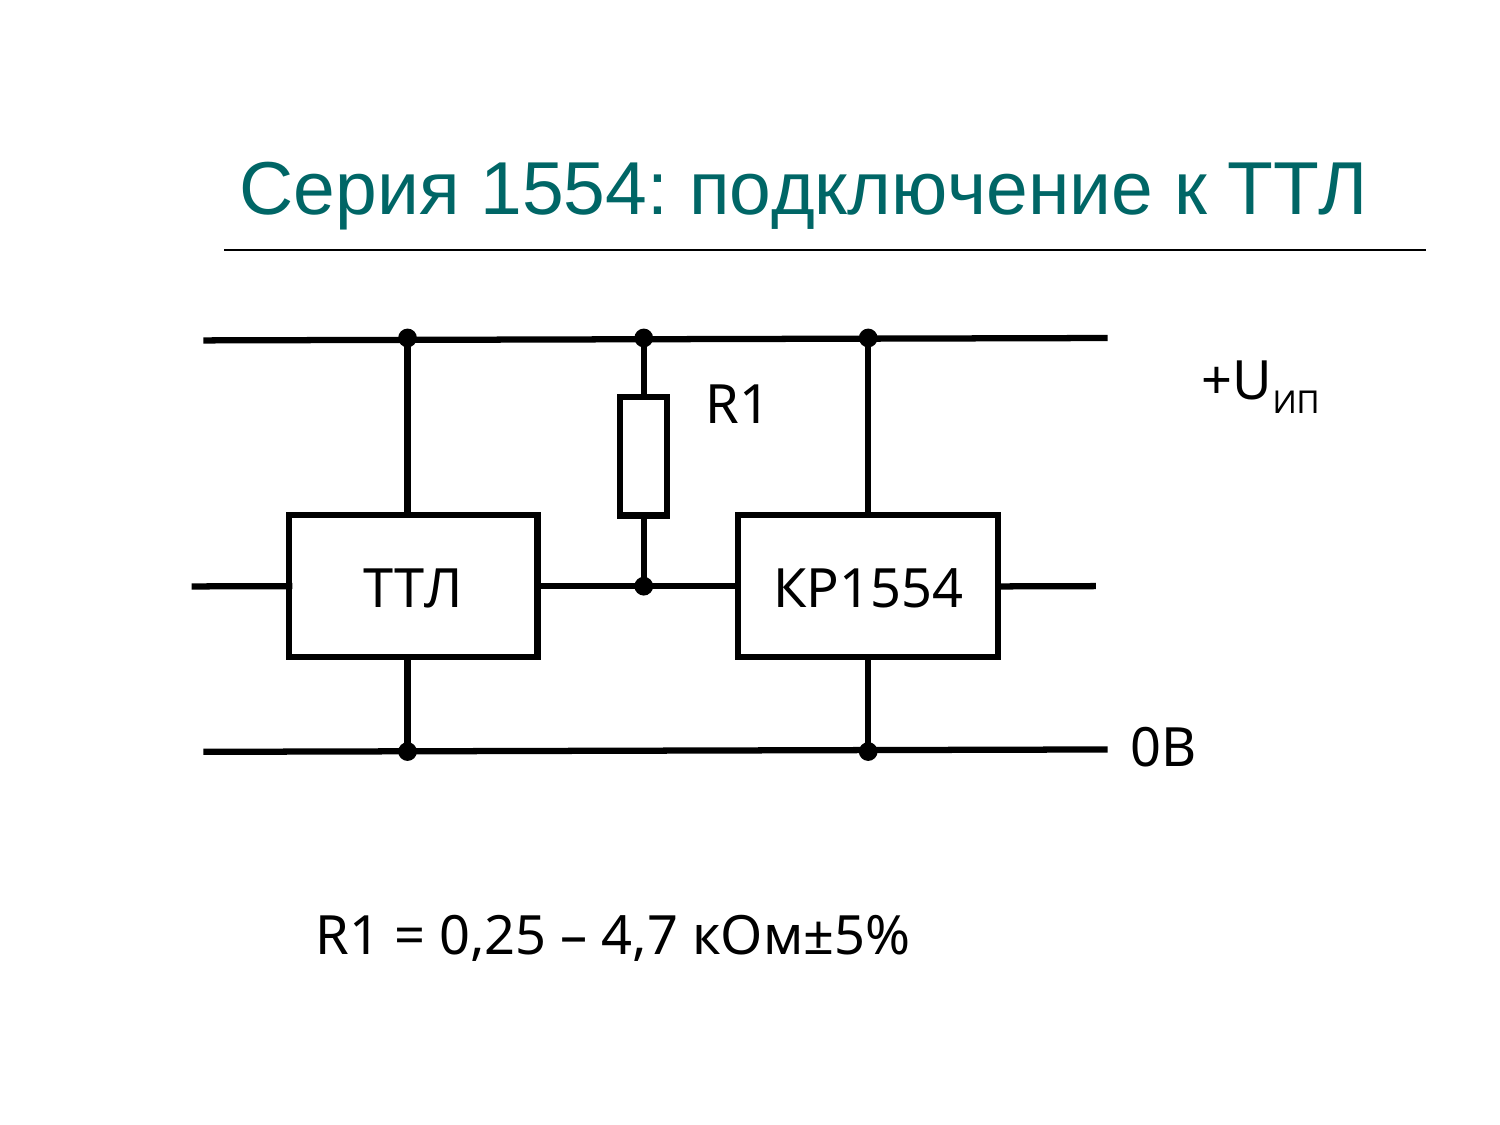

# Серия 1554: подключение к ТТЛ
+UИП
R1
ТТЛ
КР1554
0В
R1 = 0,25 – 4,7 кОм±5%